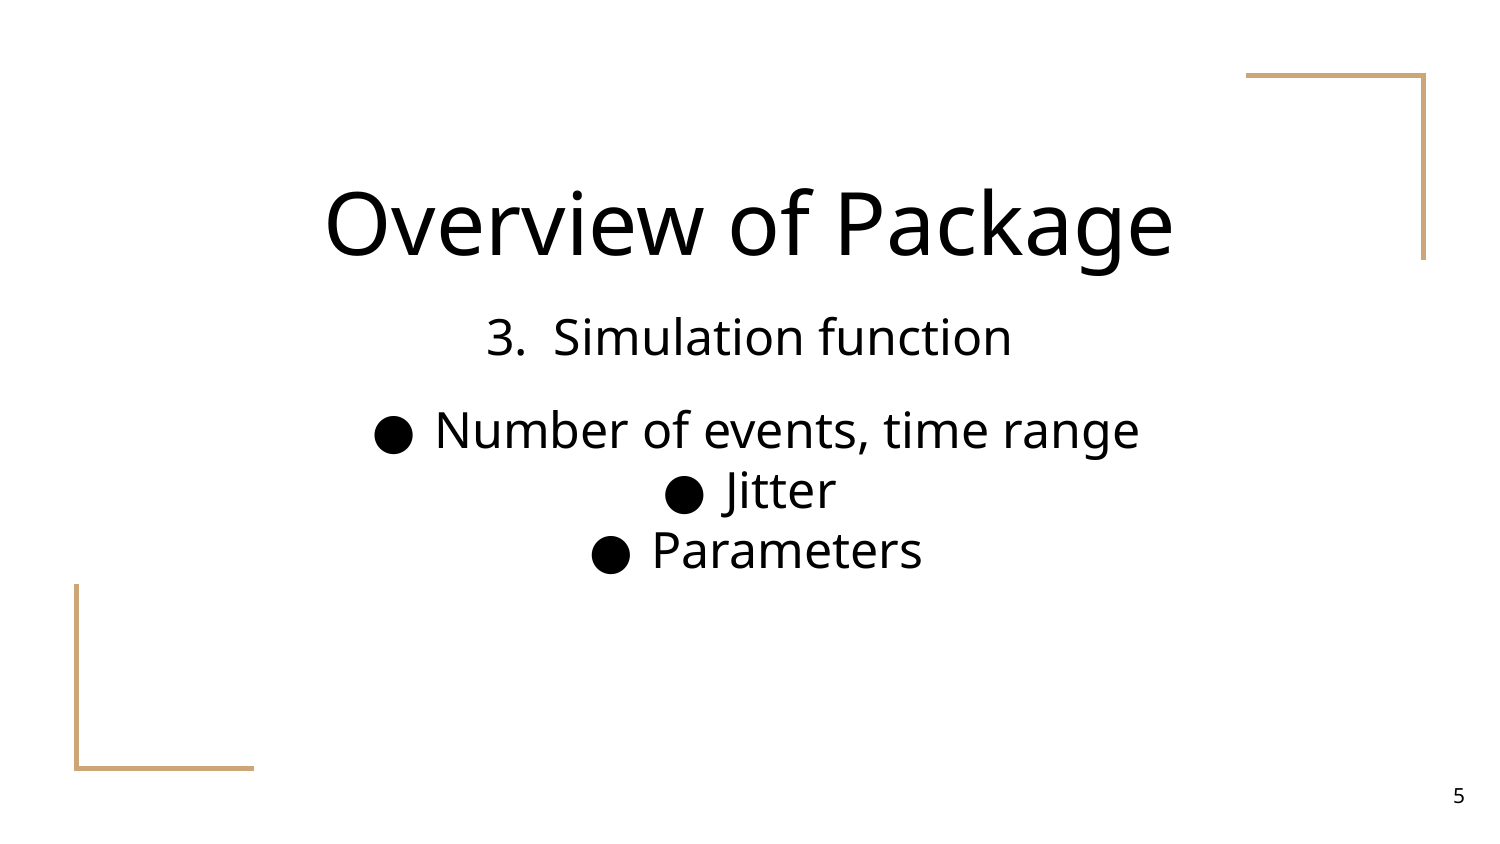

# Overview of Package
3. Simulation function
Number of events, time range
Jitter
Parameters